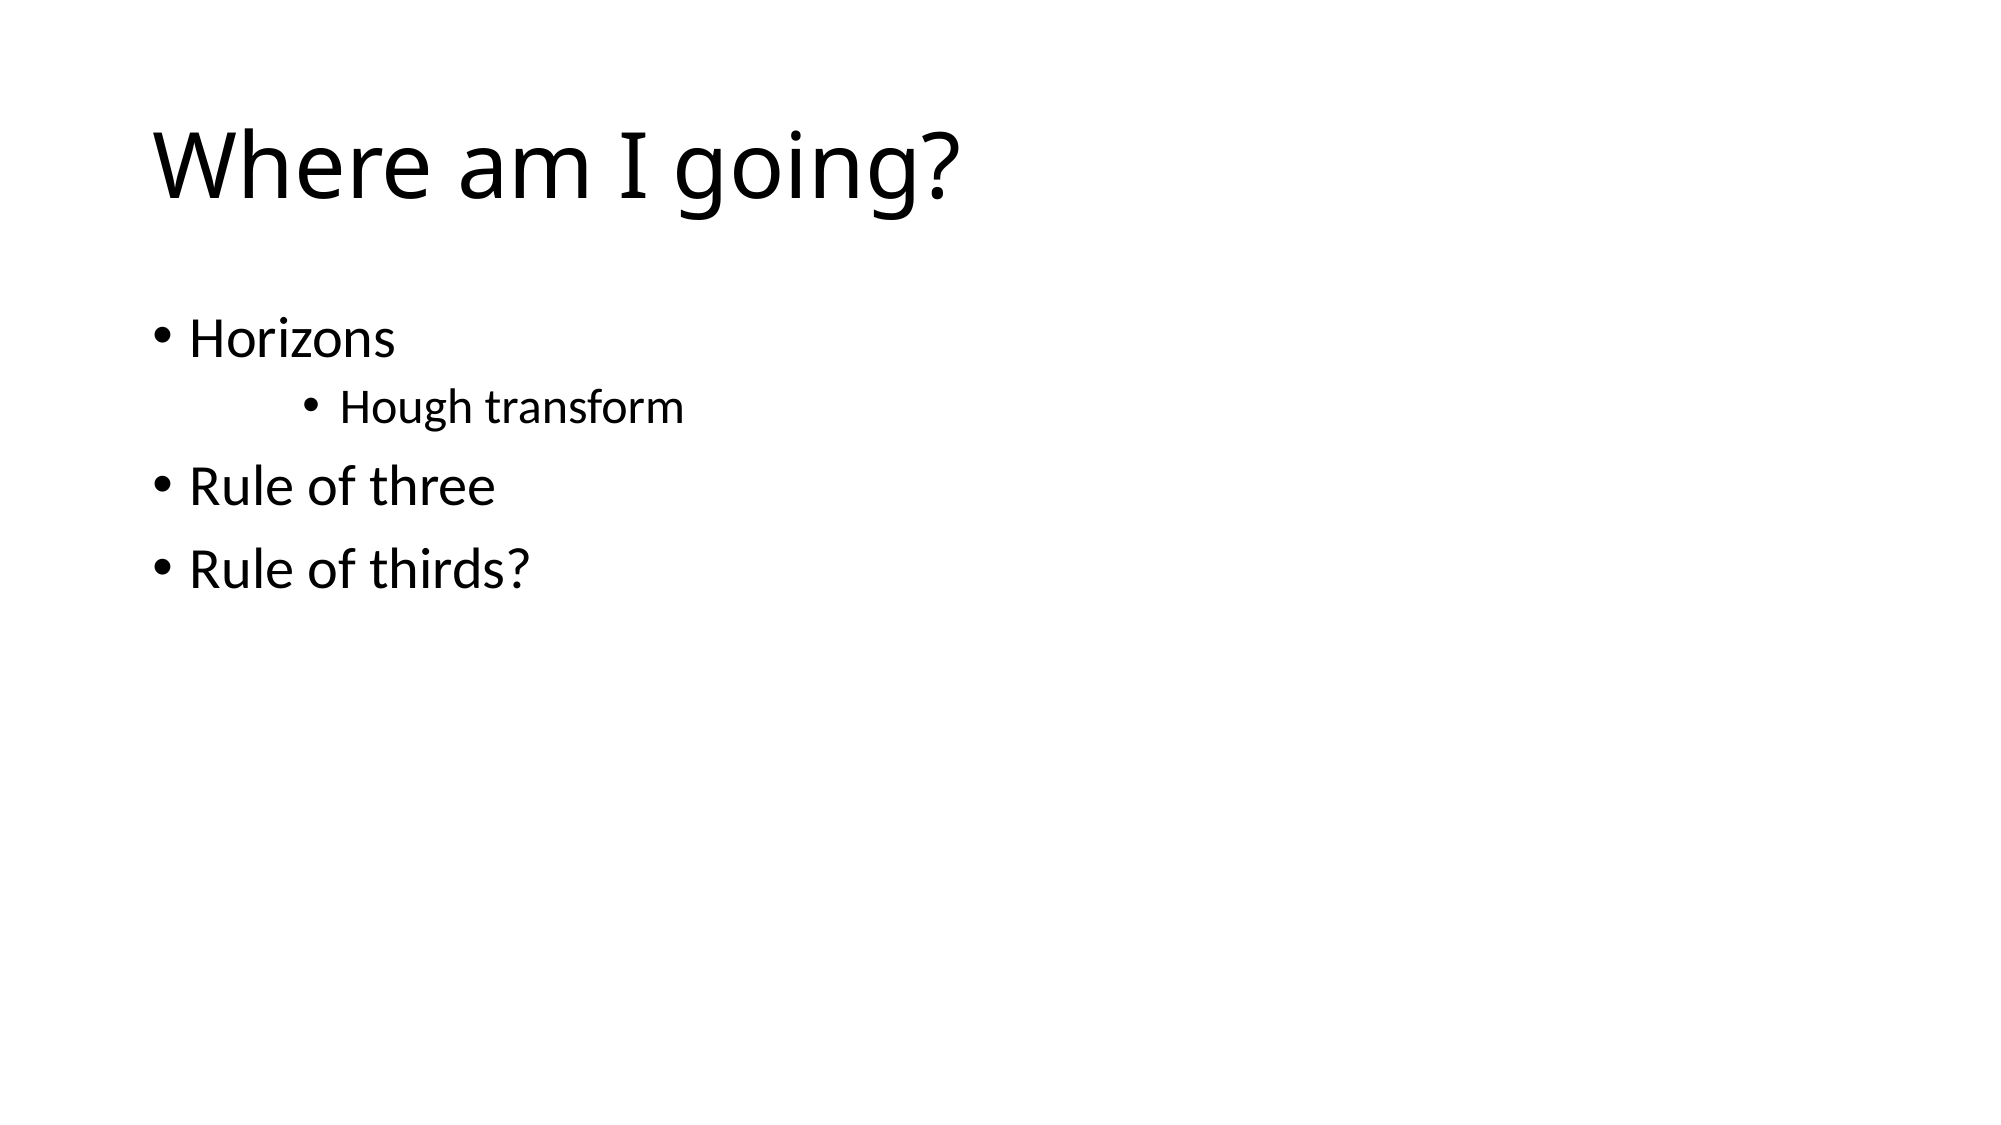

# Where am I going?
Horizons
Hough transform
Rule of three
Rule of thirds?